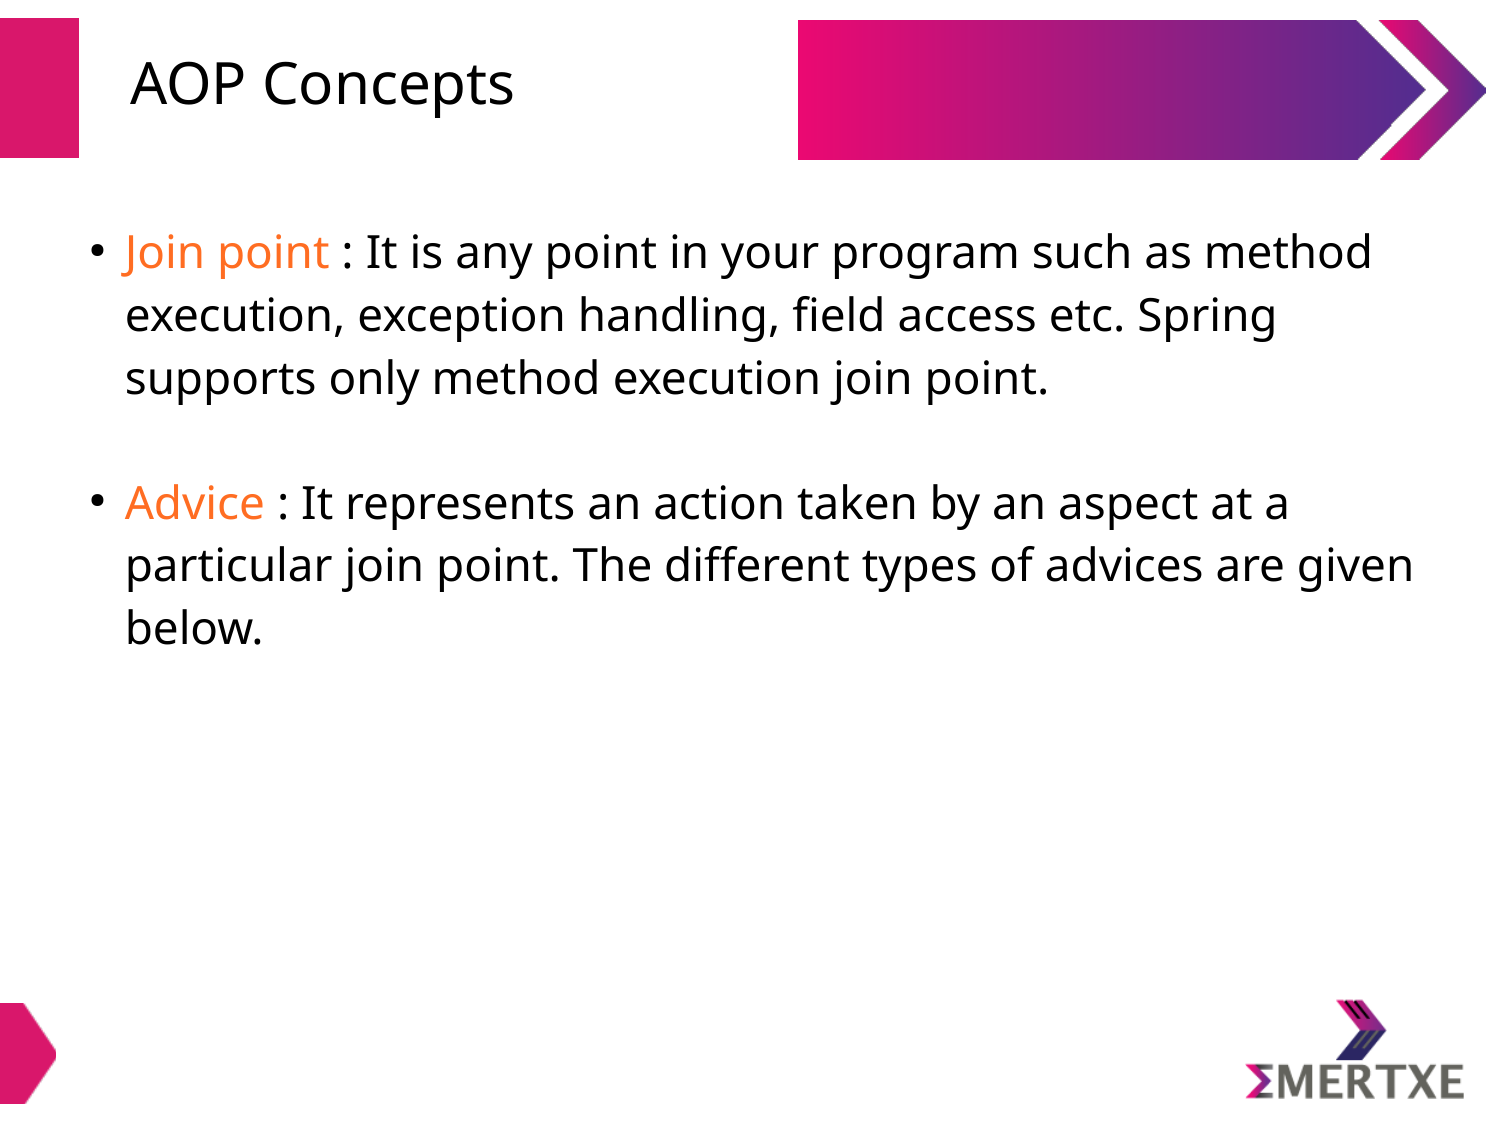

AOP Concepts
Join point : It is any point in your program such as method execution, exception handling, field access etc. Spring supports only method execution join point.
Advice : It represents an action taken by an aspect at a particular join point. The different types of advices are given below.